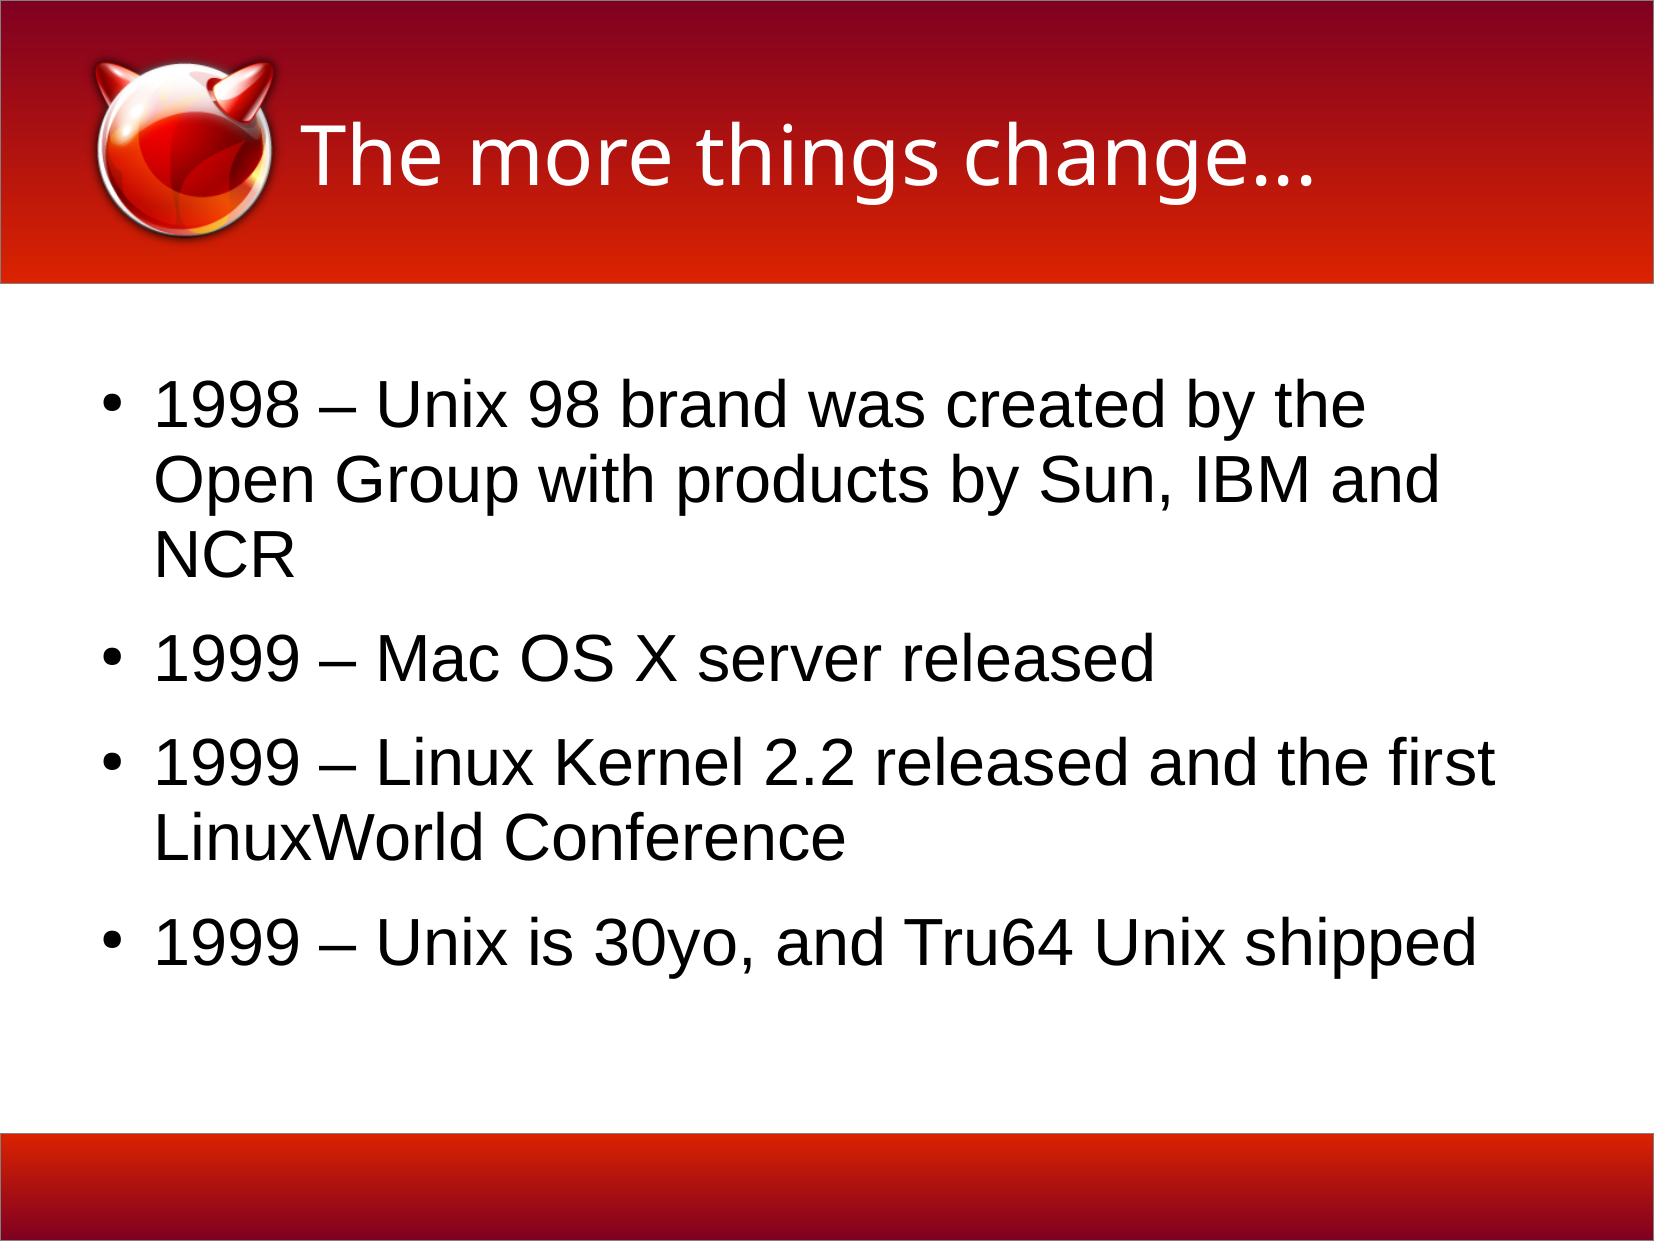

# The more things change...
1998 – Unix 98 brand was created by the Open Group with products by Sun, IBM and NCR
1999 – Mac OS X server released
1999 – Linux Kernel 2.2 released and the first LinuxWorld Conference
1999 – Unix is 30yo, and Tru64 Unix shipped